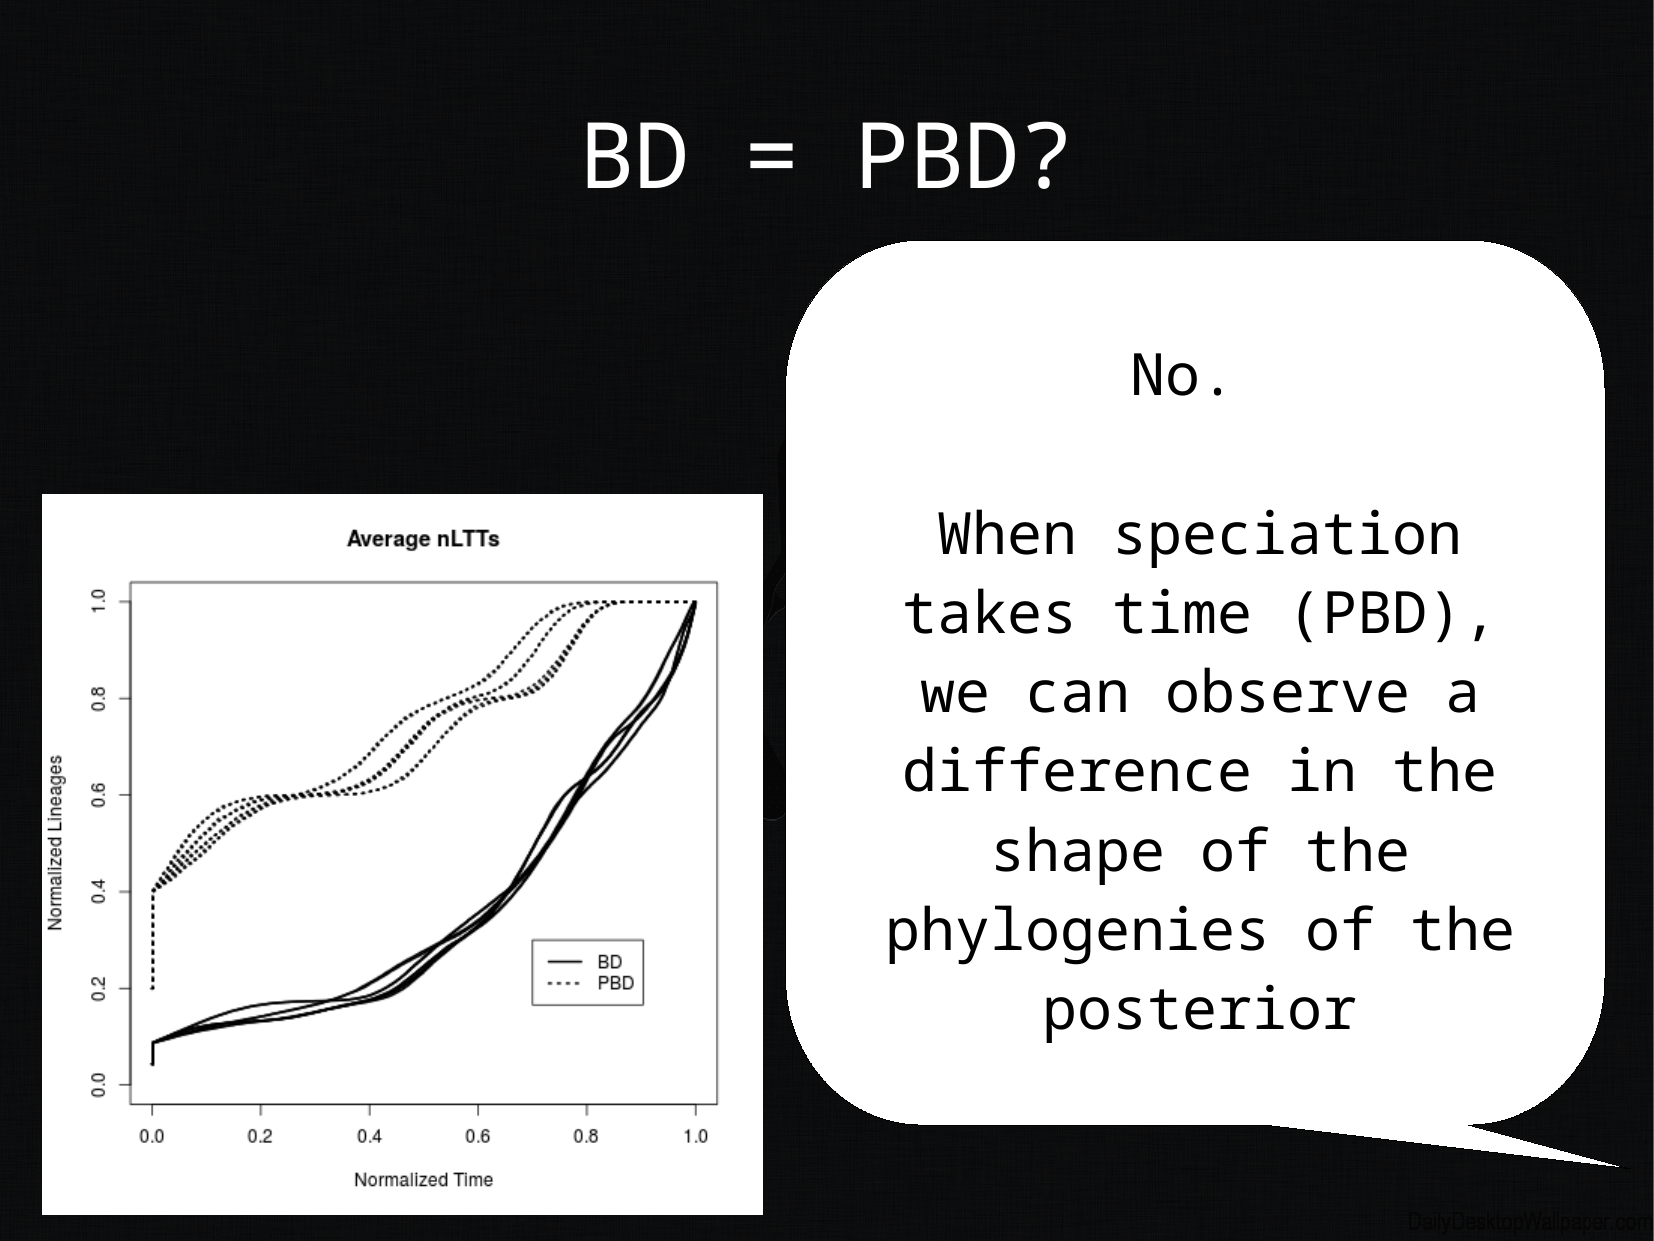

# BD = PBD?
No.
When speciation takes time (PBD), we can observe a difference in the shape of the phylogenies of the posterior